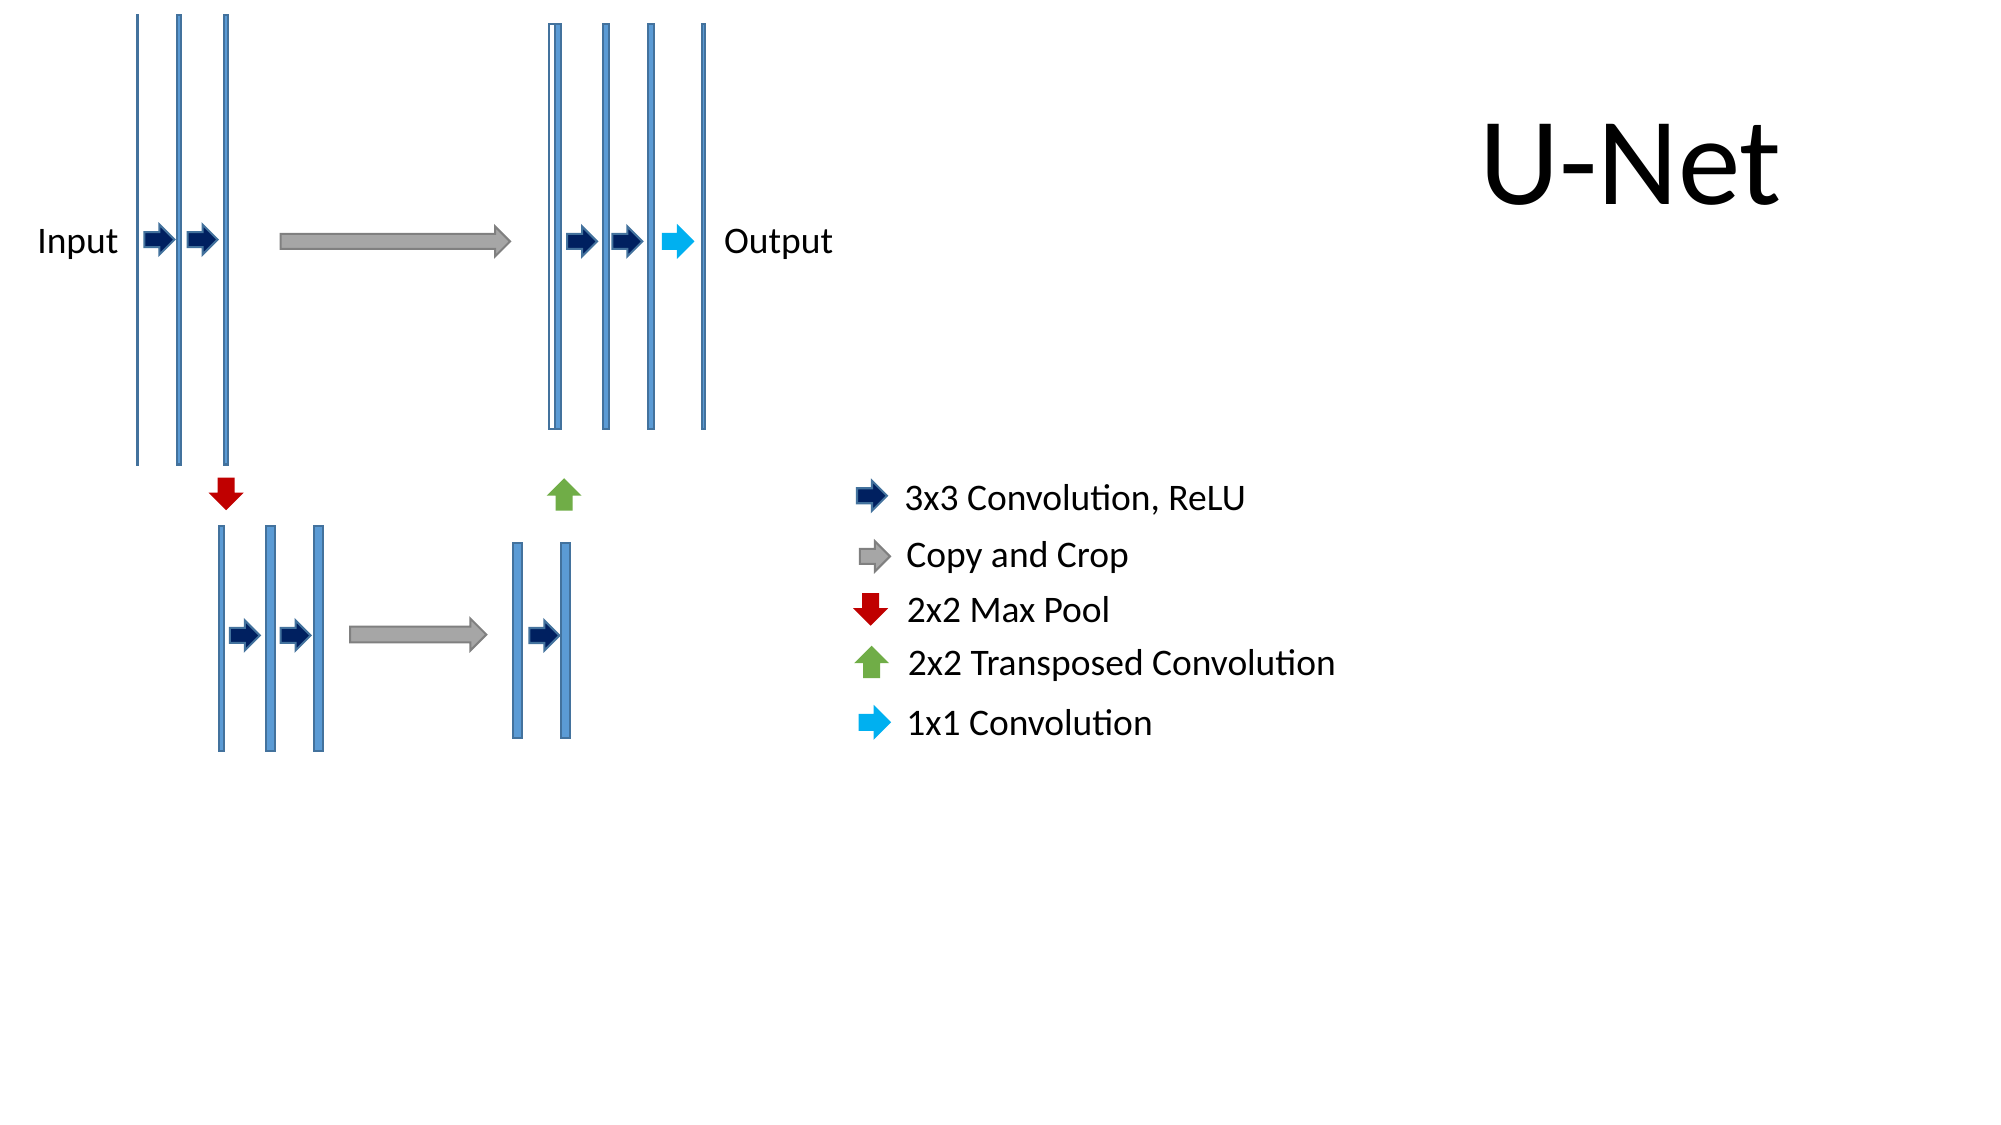

U-Net
Input
Output
3x3 Convolution, ReLU
Copy and Crop
2x2 Max Pool
2x2 Transposed Convolution
1x1 Convolution